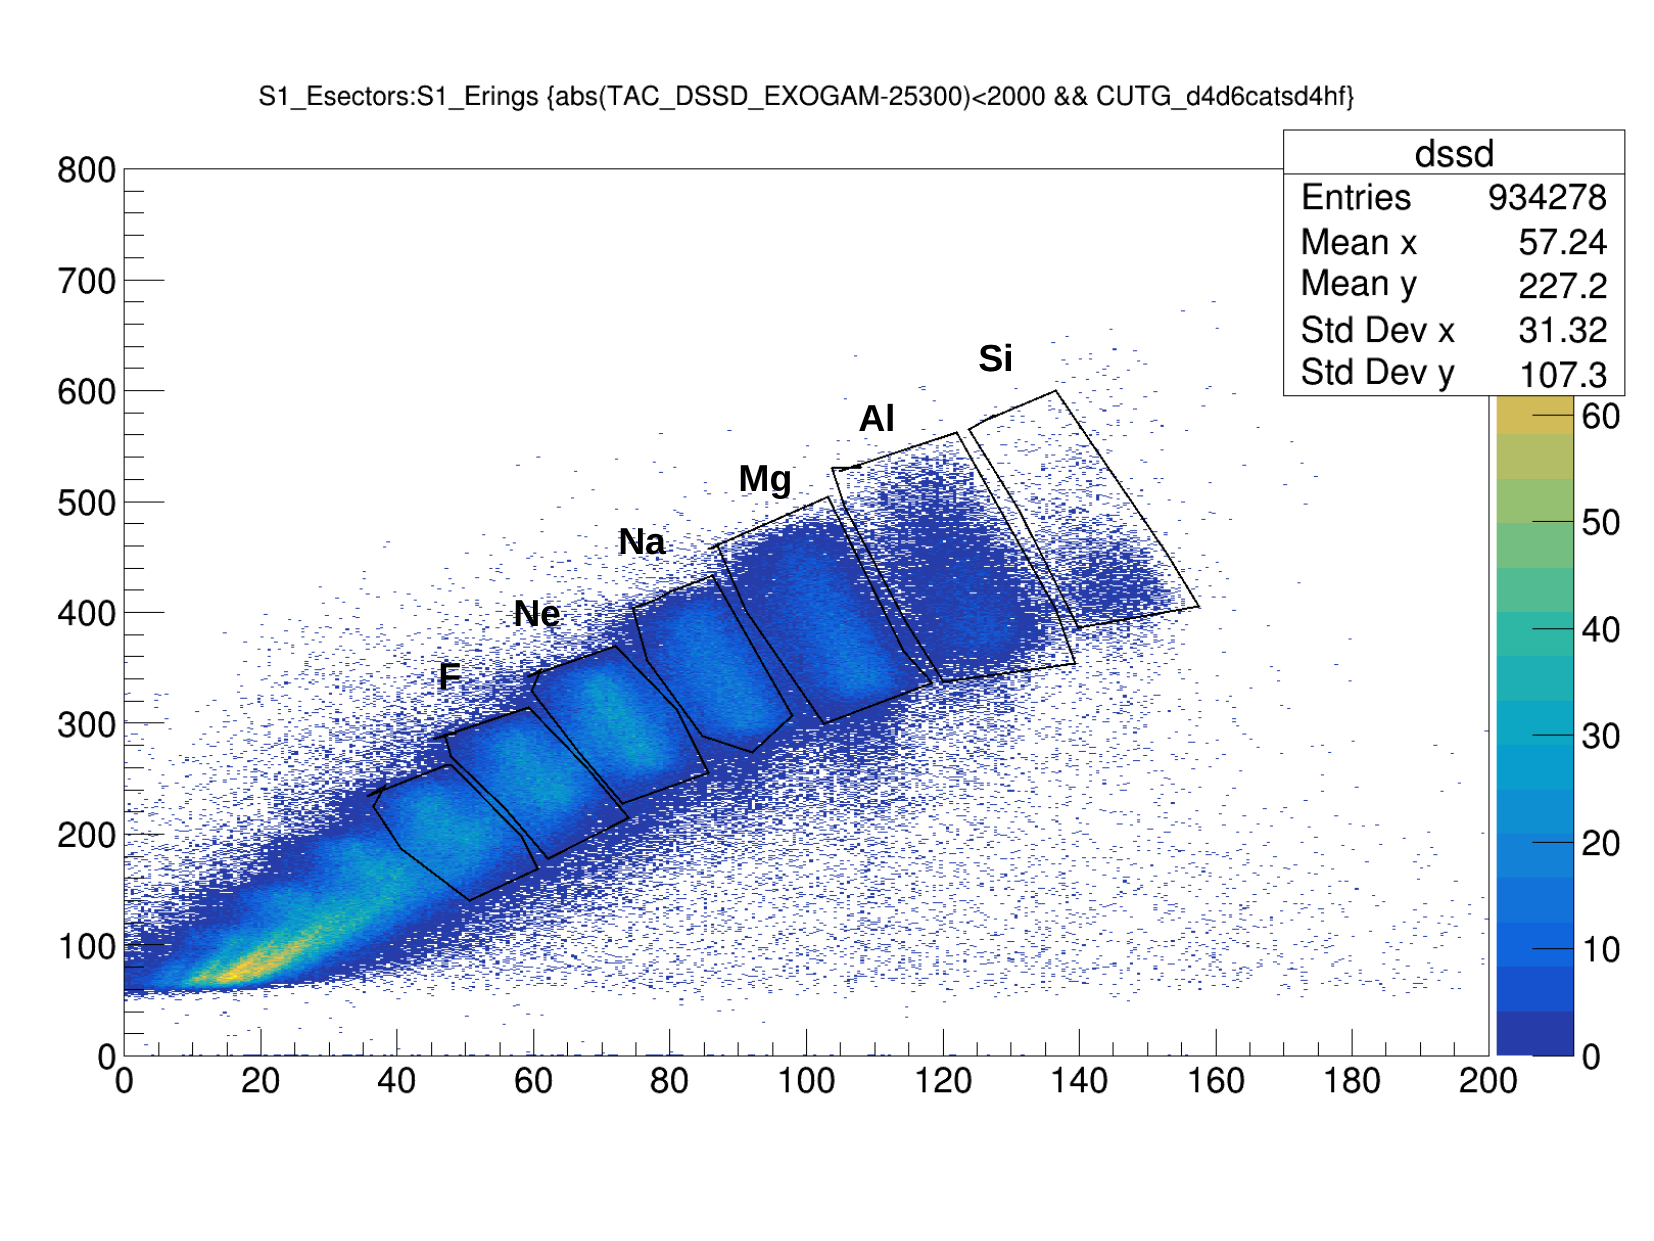

Si
Si
Al
Mg
Na
Ne
F